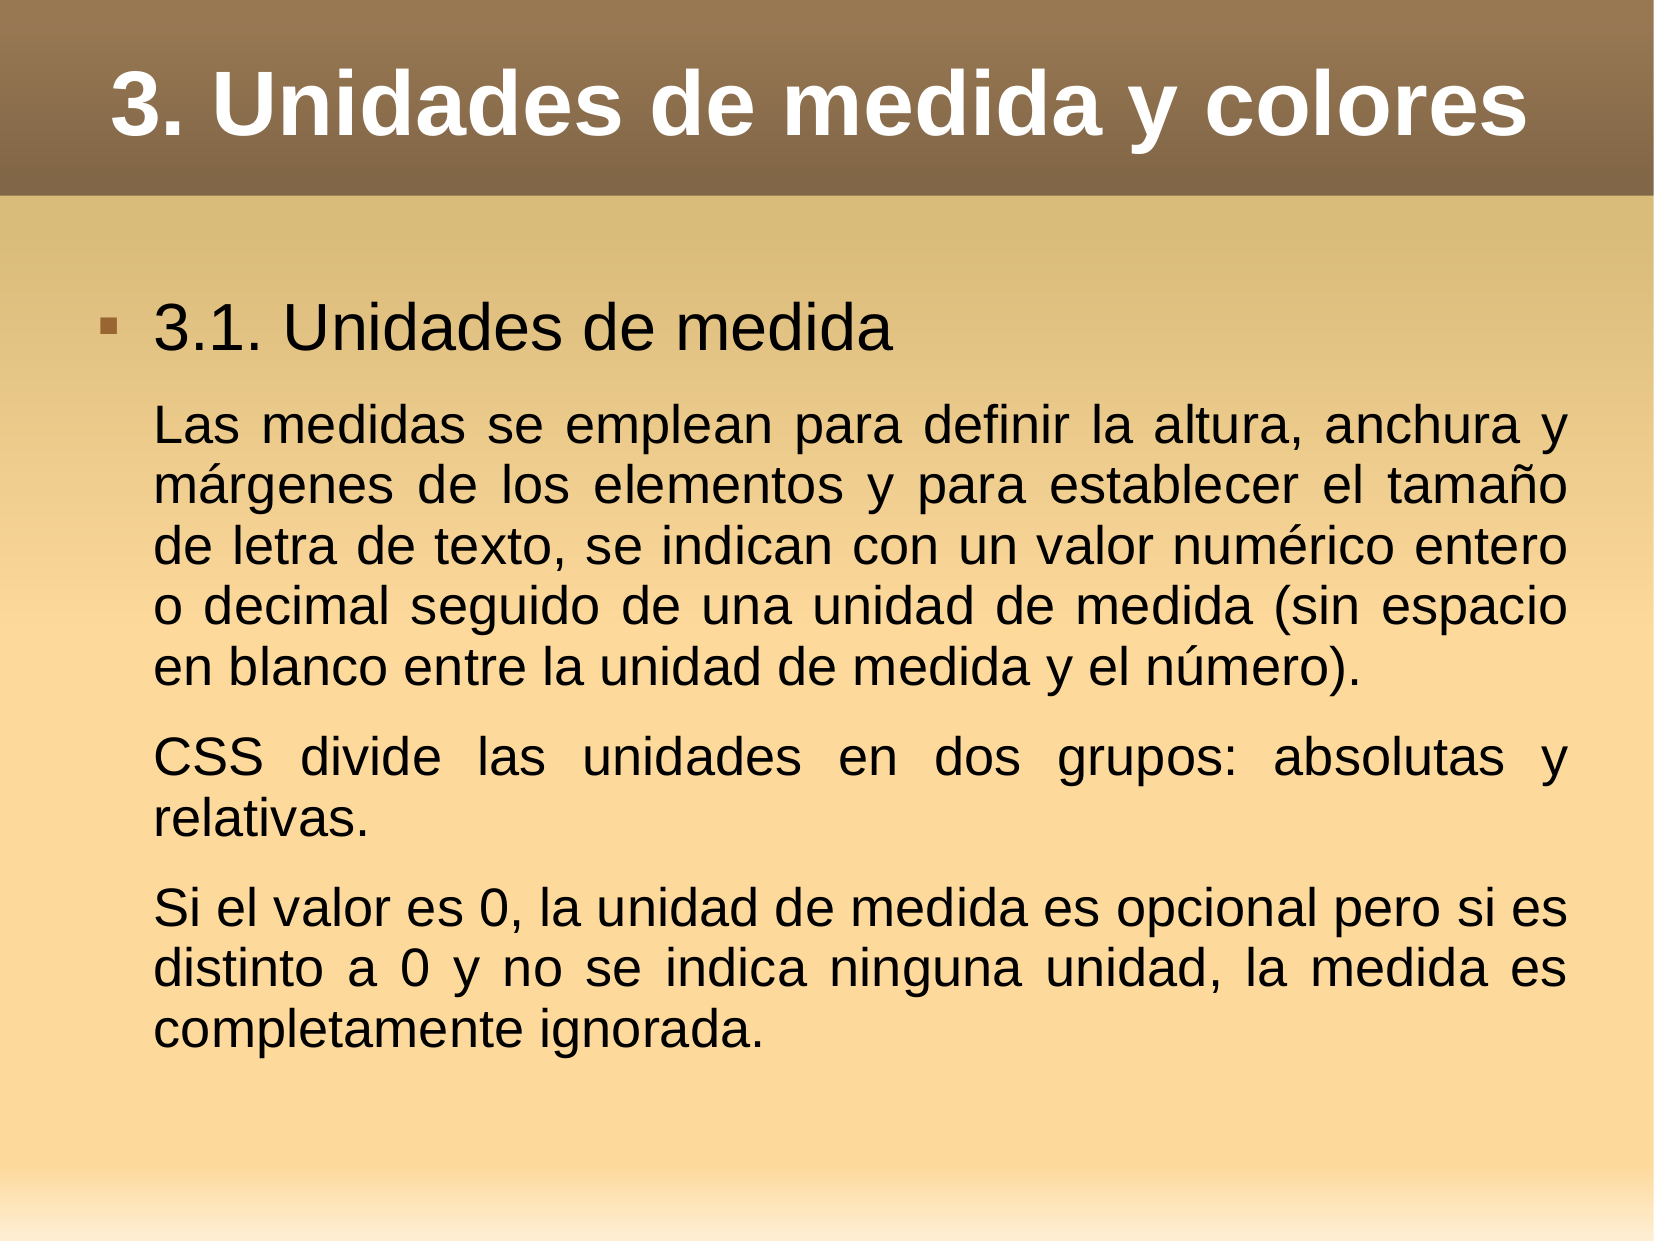

# 3. Unidades de medida y colores
3.1. Unidades de medida
Las medidas se emplean para definir la altura, anchura y márgenes de los elementos y para establecer el tamaño de letra de texto, se indican con un valor numérico entero o decimal seguido de una unidad de medida (sin espacio en blanco entre la unidad de medida y el número).
CSS divide las unidades en dos grupos: absolutas y relativas.
Si el valor es 0, la unidad de medida es opcional pero si es distinto a 0 y no se indica ninguna unidad, la medida es completamente ignorada.